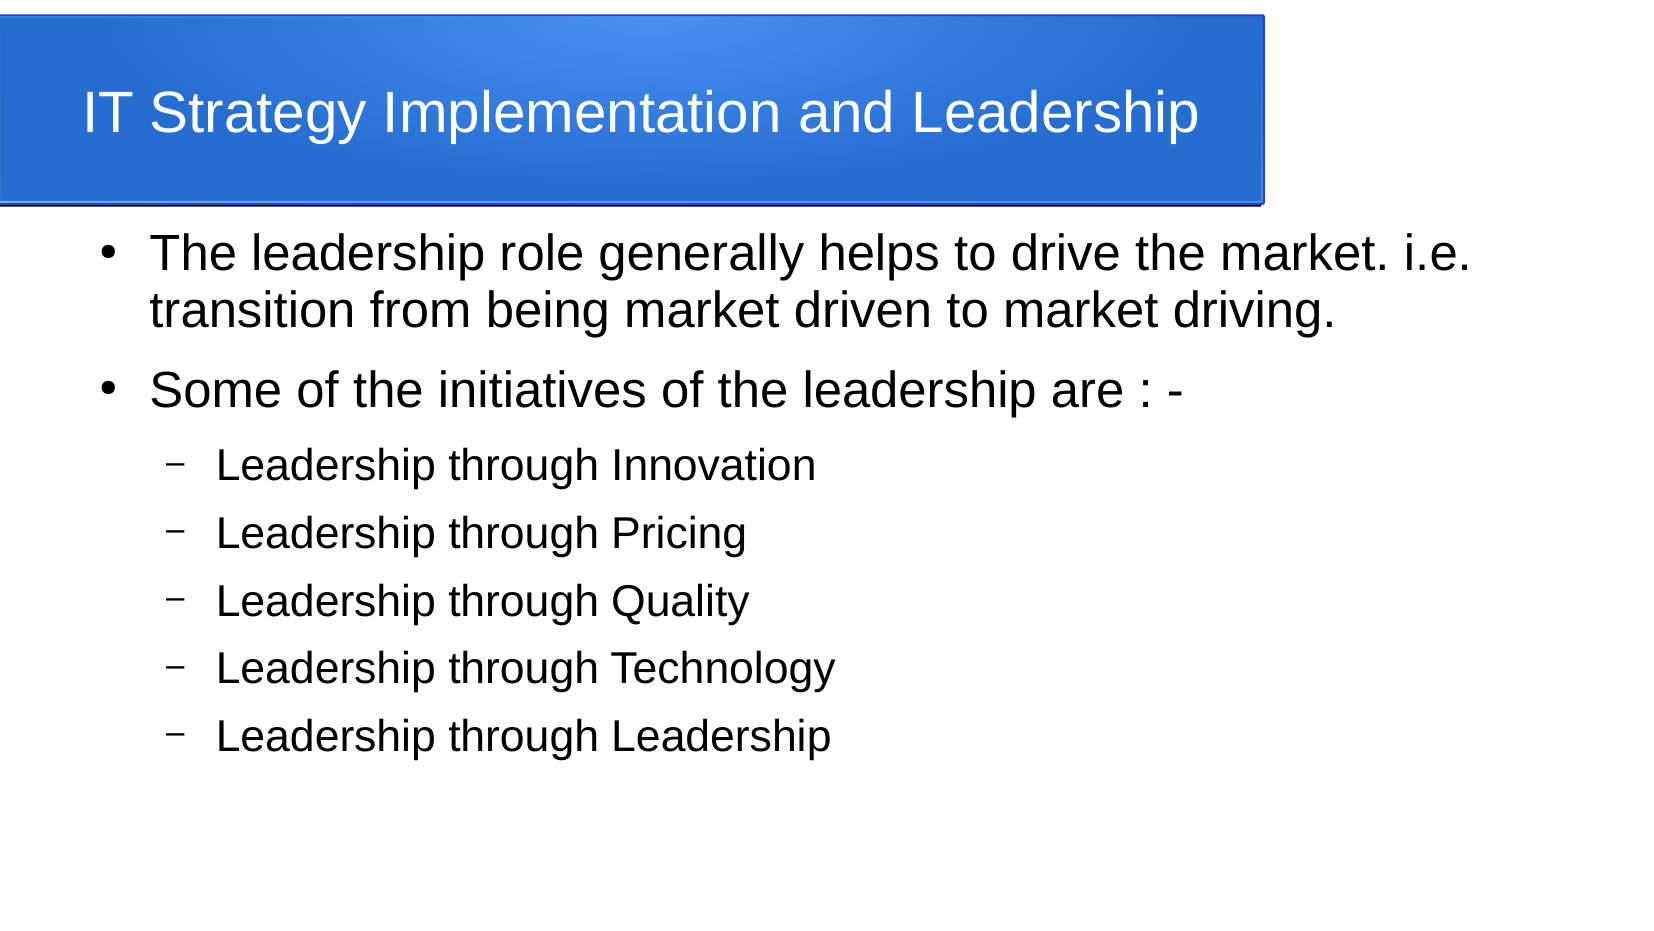

# IT Strategy Implementation and Leadership
The leadership role generally helps to drive the market. i.e. transition from being market driven to market driving.
Some of the initiatives of the leadership are : -
Leadership through Innovation
Leadership through Pricing
Leadership through Quality
Leadership through Technology
Leadership through Leadership